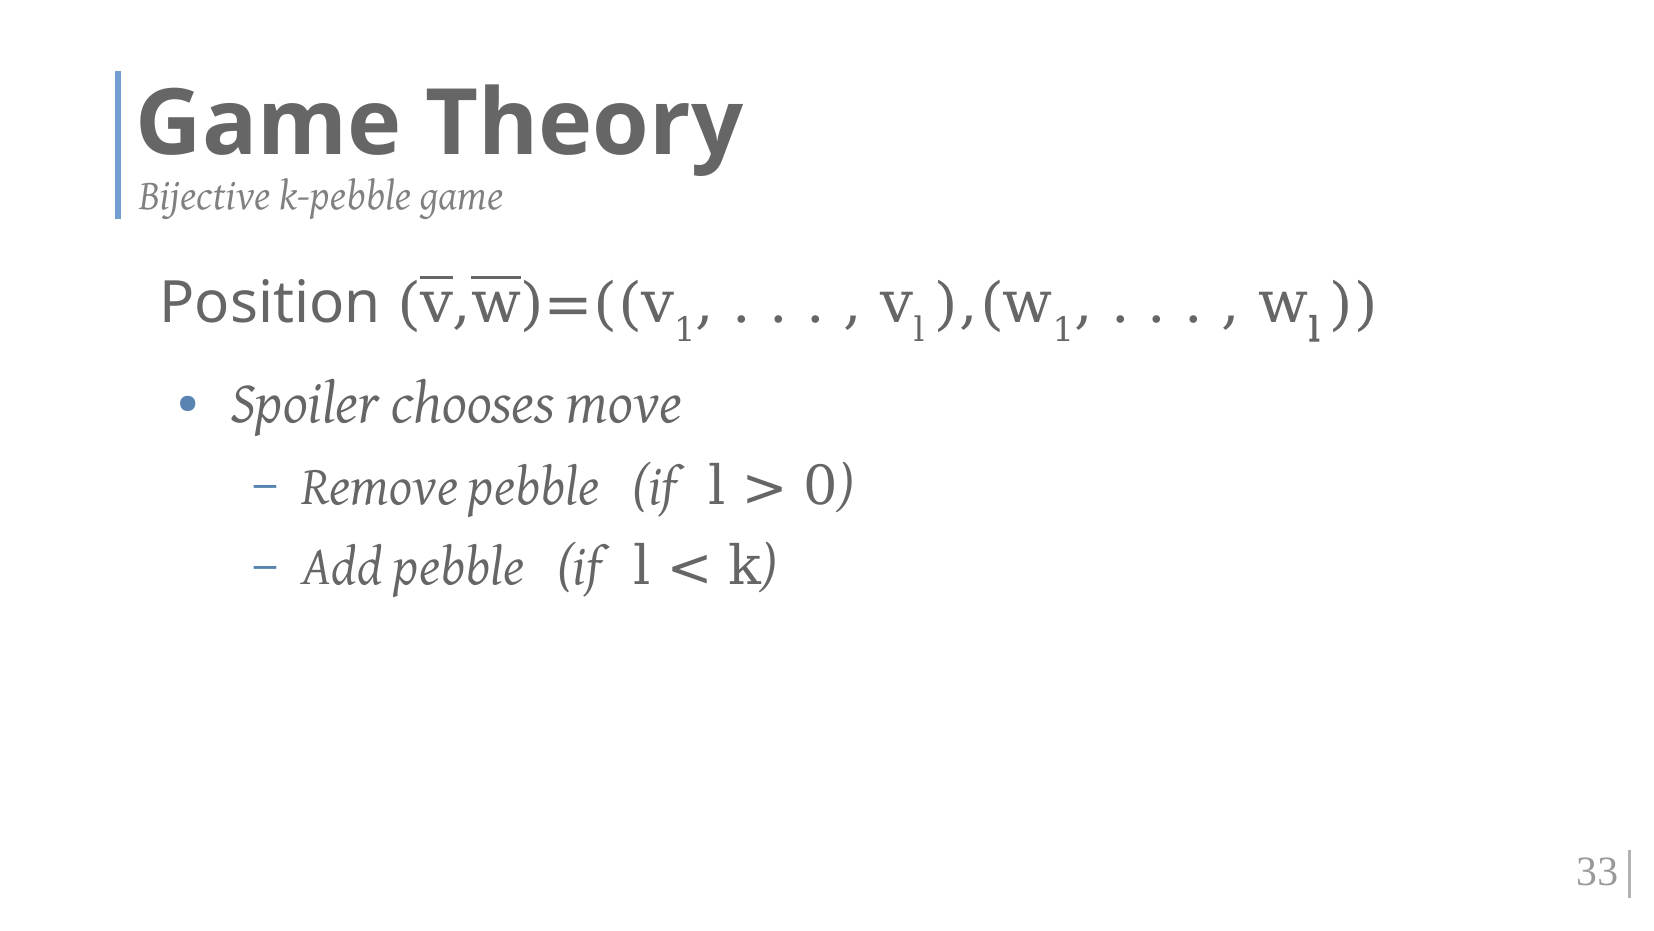

# Game Theory
Bijective k-pebble game
Position (v,w)=((v1, . . . , vl ),(w1, . . . , wl ))
Spoiler chooses move
Remove pebble (if l > 0)
Add pebble (if l < k)
33